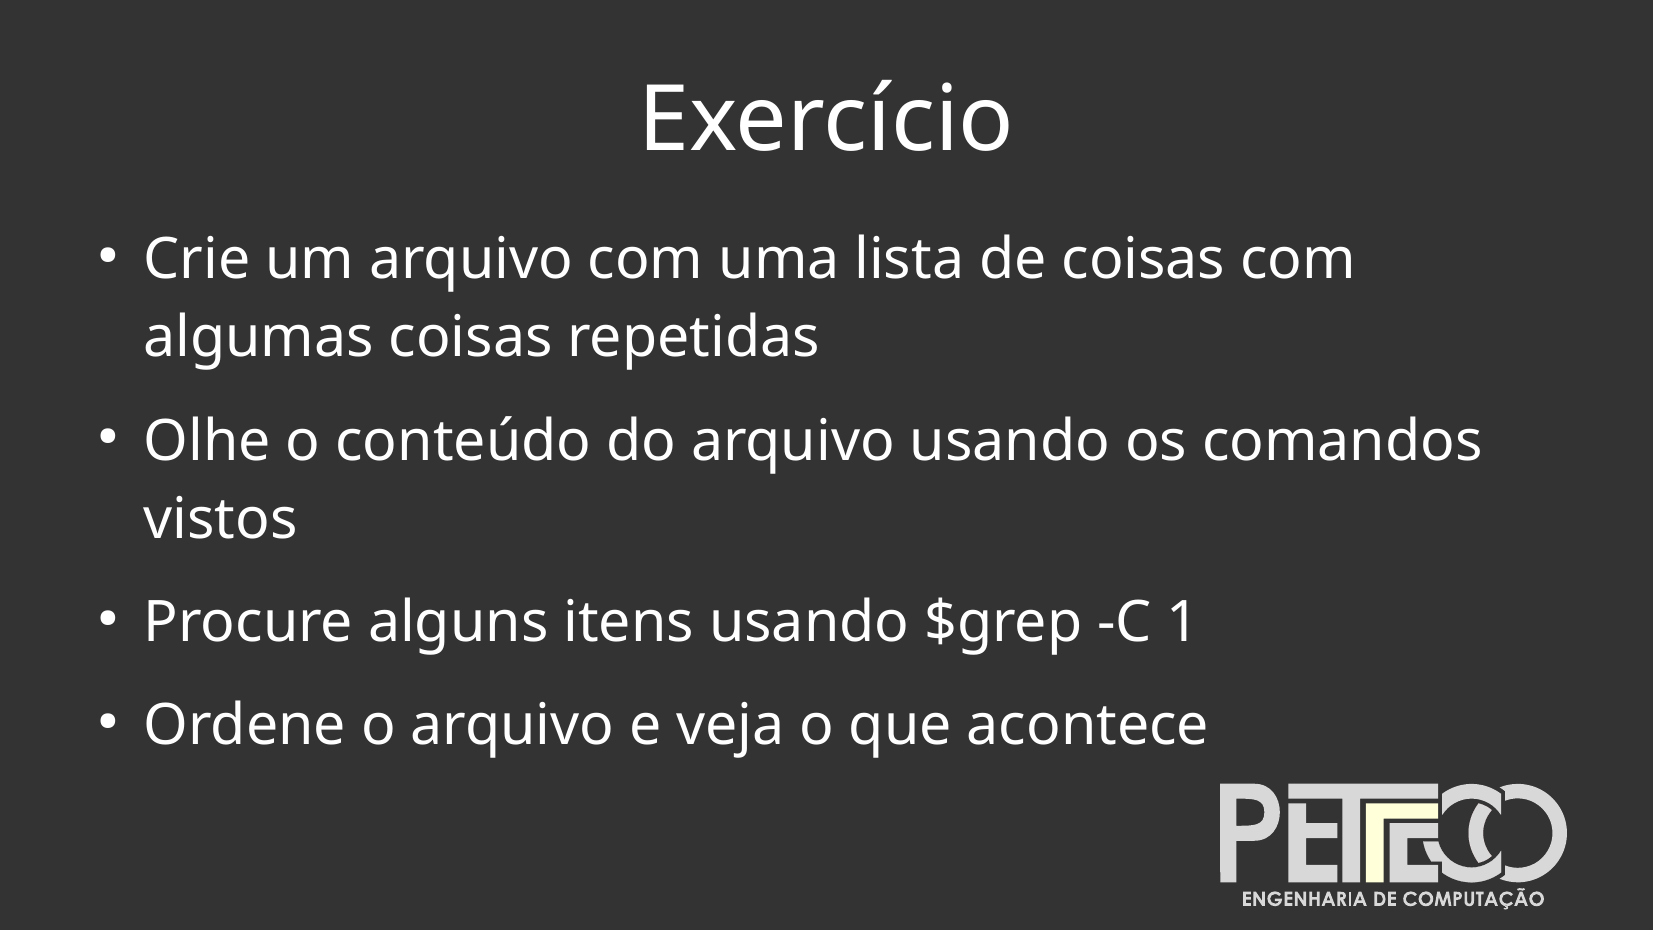

# Exercício
Crie um arquivo com uma lista de coisas com algumas coisas repetidas
Olhe o conteúdo do arquivo usando os comandos vistos
Procure alguns itens usando $grep -C 1
Ordene o arquivo e veja o que acontece